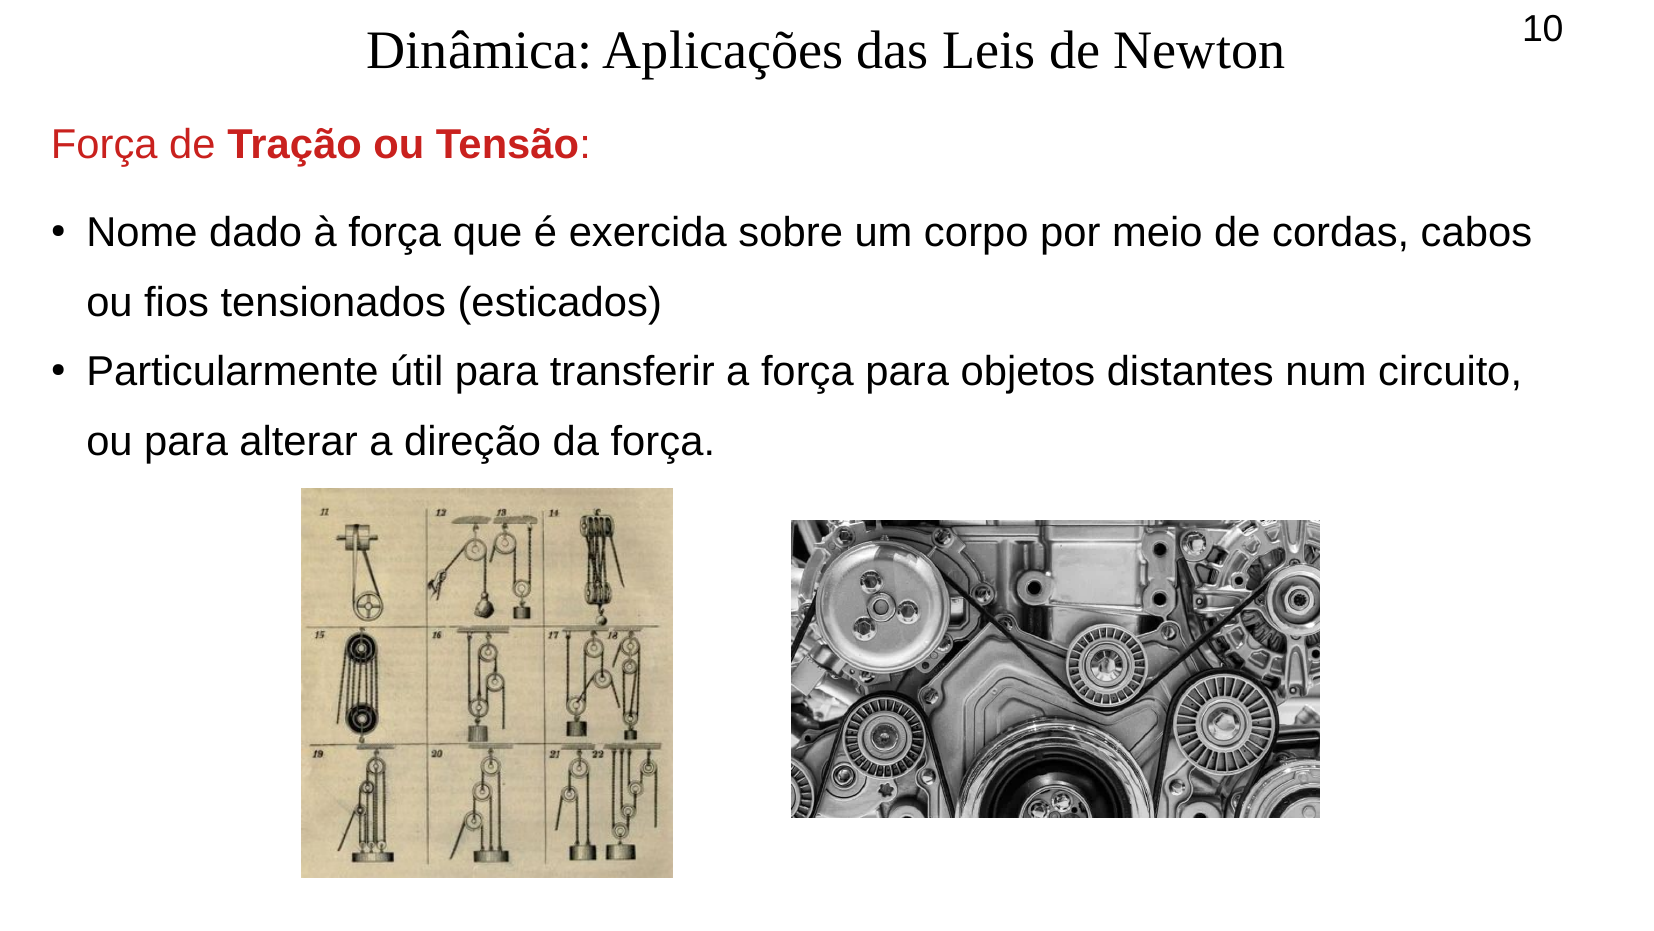

Dinâmica: Aplicações das Leis de Newton
Força de Tração ou Tensão:
Nome dado à força que é exercida sobre um corpo por meio de cordas, cabos ou fios tensionados (esticados)
Particularmente útil para transferir a força para objetos distantes num circuito, ou para alterar a direção da força.